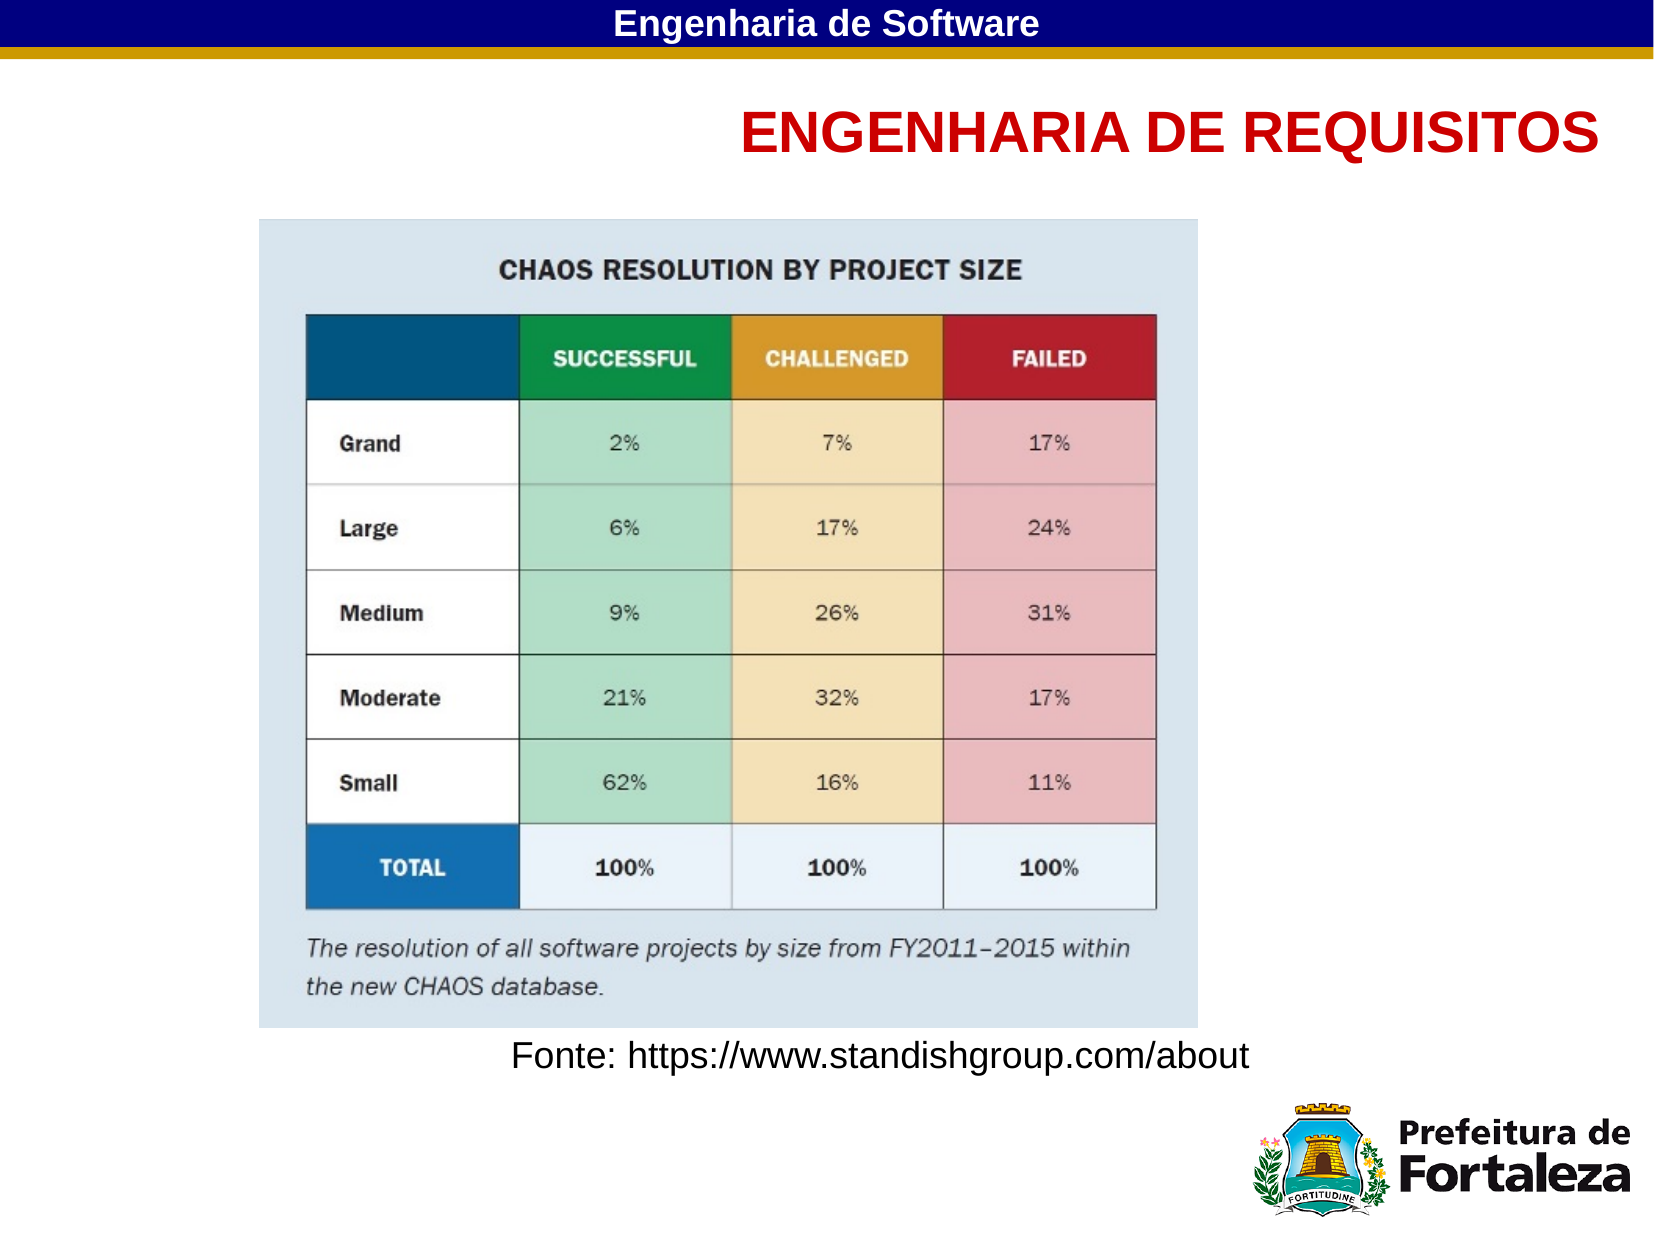

Engenharia de Software
ENGENHARIA DE REQUISITOS
Fonte: https://www.standishgroup.com/about